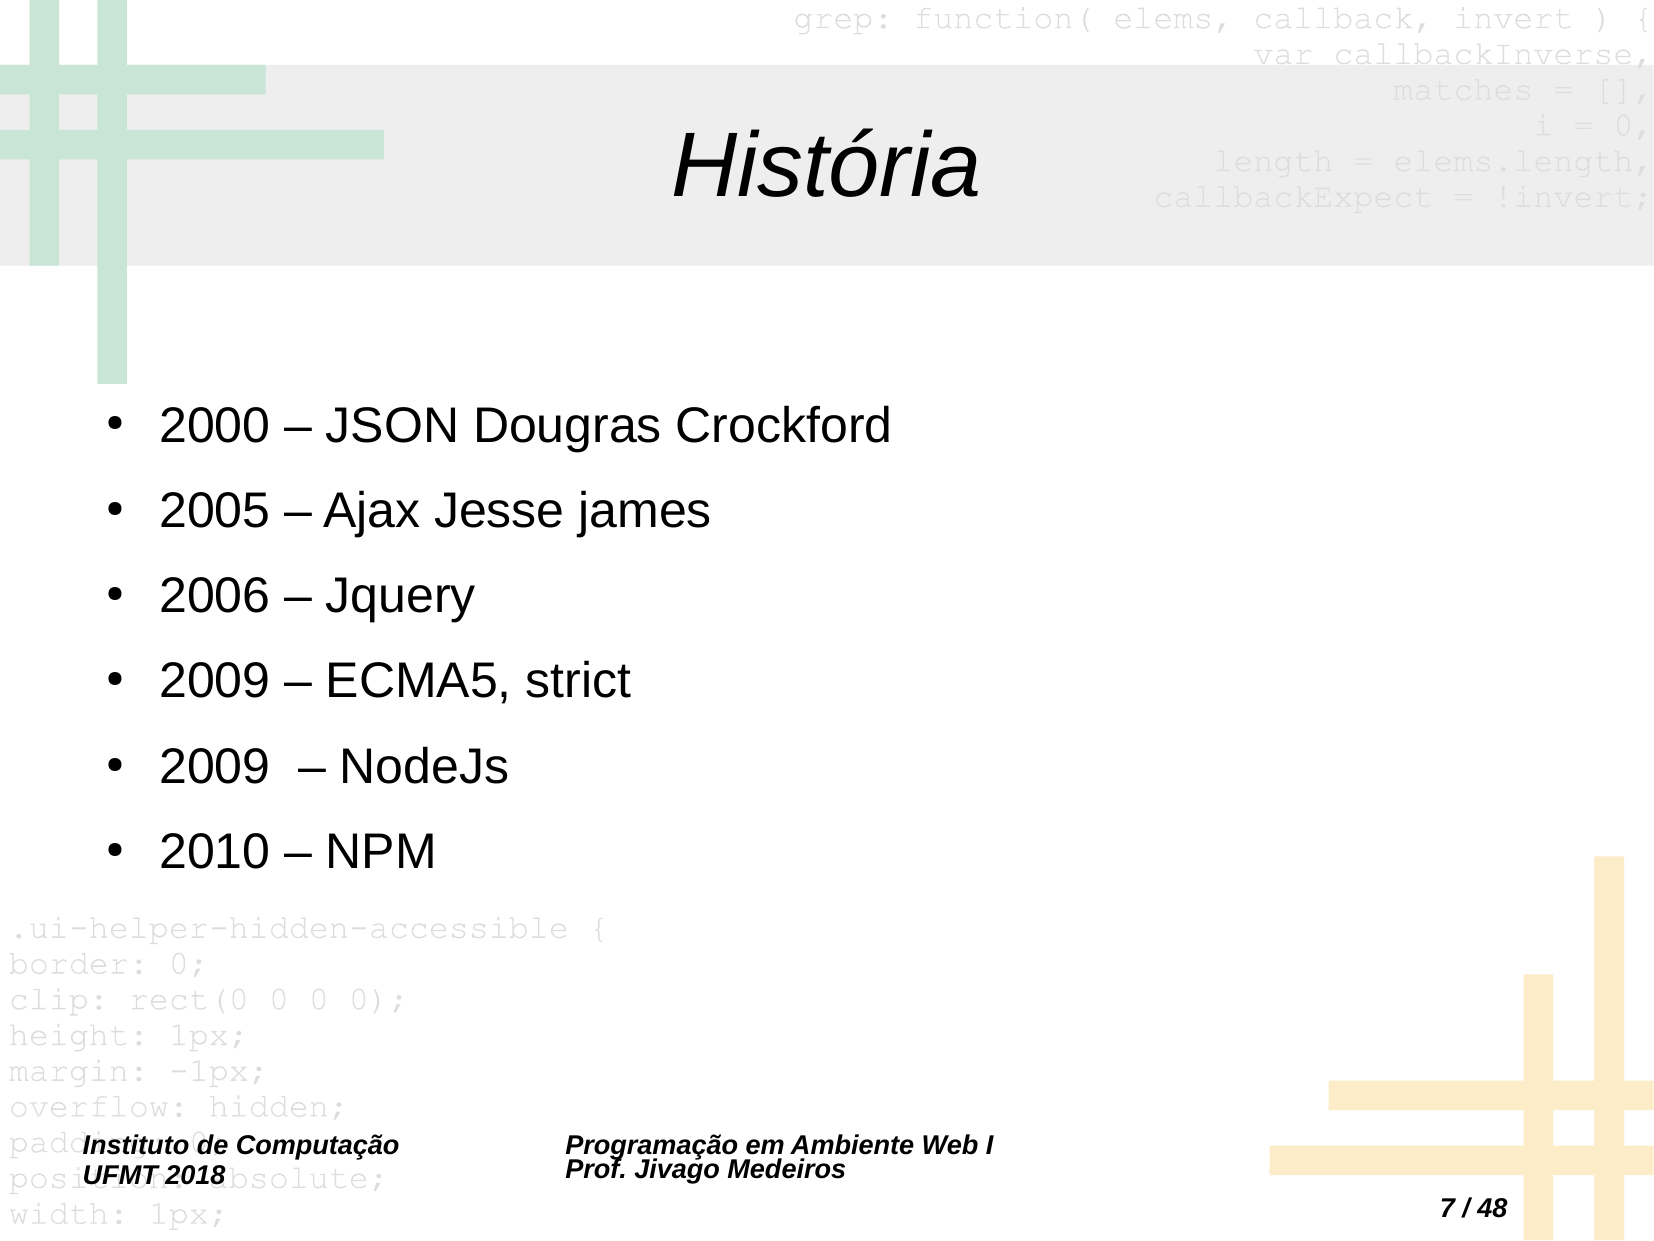

# História
2000 – JSON Dougras Crockford
2005 – Ajax Jesse james
2006 – Jquery
2009 – ECMA5, strict
2009 – NodeJs
2010 – NPM
Programação em Ambiente Web I Prof. Jivago Medeiros
7